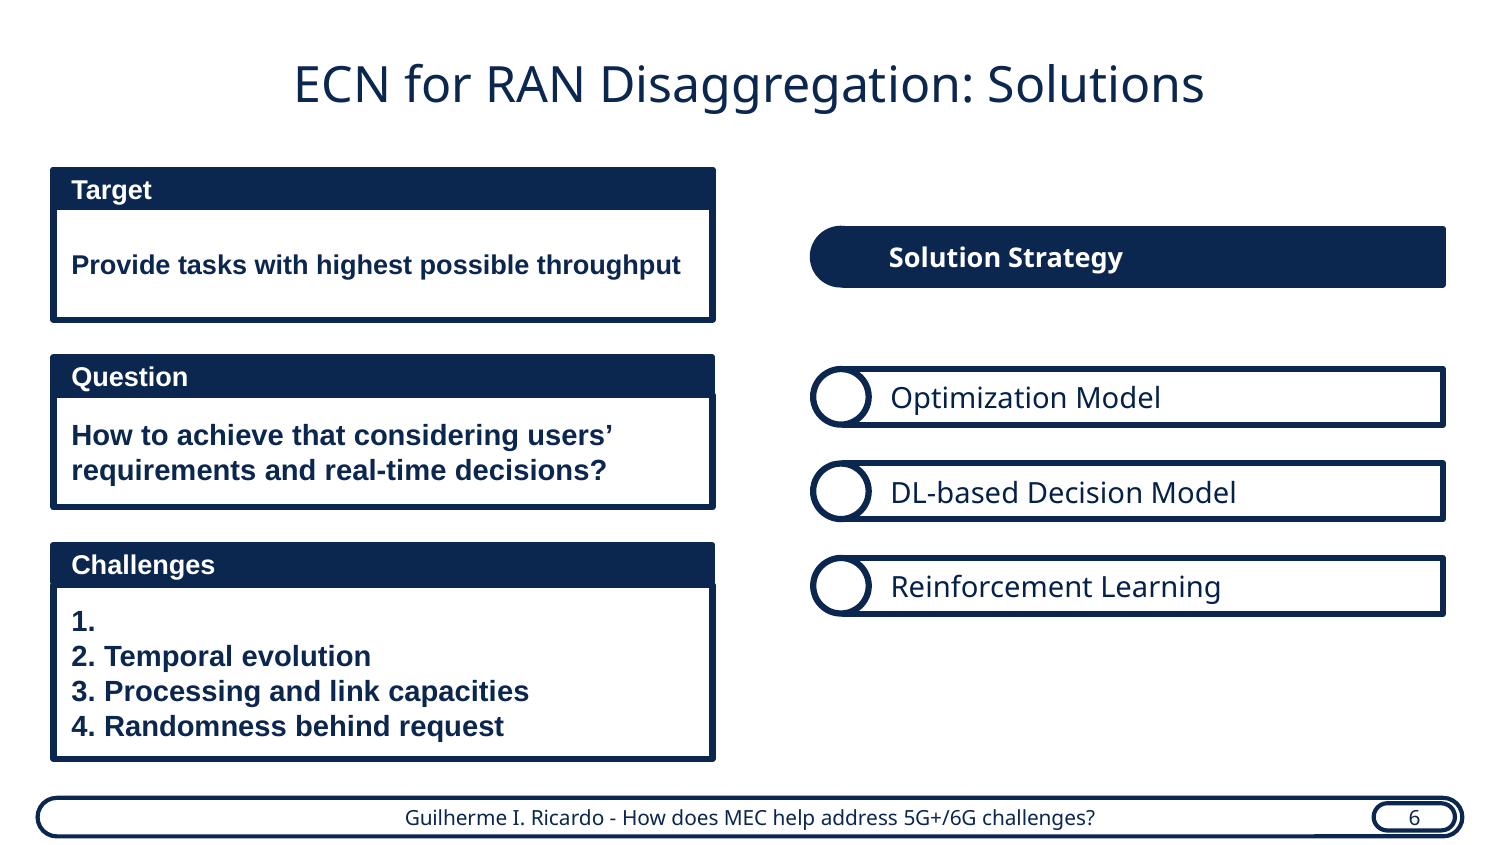

ECN for RAN Disaggregation: Solutions
States
Target
Provide tasks with highest possible throughput
 Solution Strategy
Question
How to achieve that considering users’ requirements and real-time decisions?
 Optimization Model
 DL-based Decision Model
 Reinforcement Learning
States
Target
Maximum user admission considering network resources and system’s limitations.
Challenges
1.
2. Temporal evolution
3. Processing and link capacities
4. Randomness behind request
Guilherme I. Ricardo - How does MEC help address 5G+/6G challenges?
6